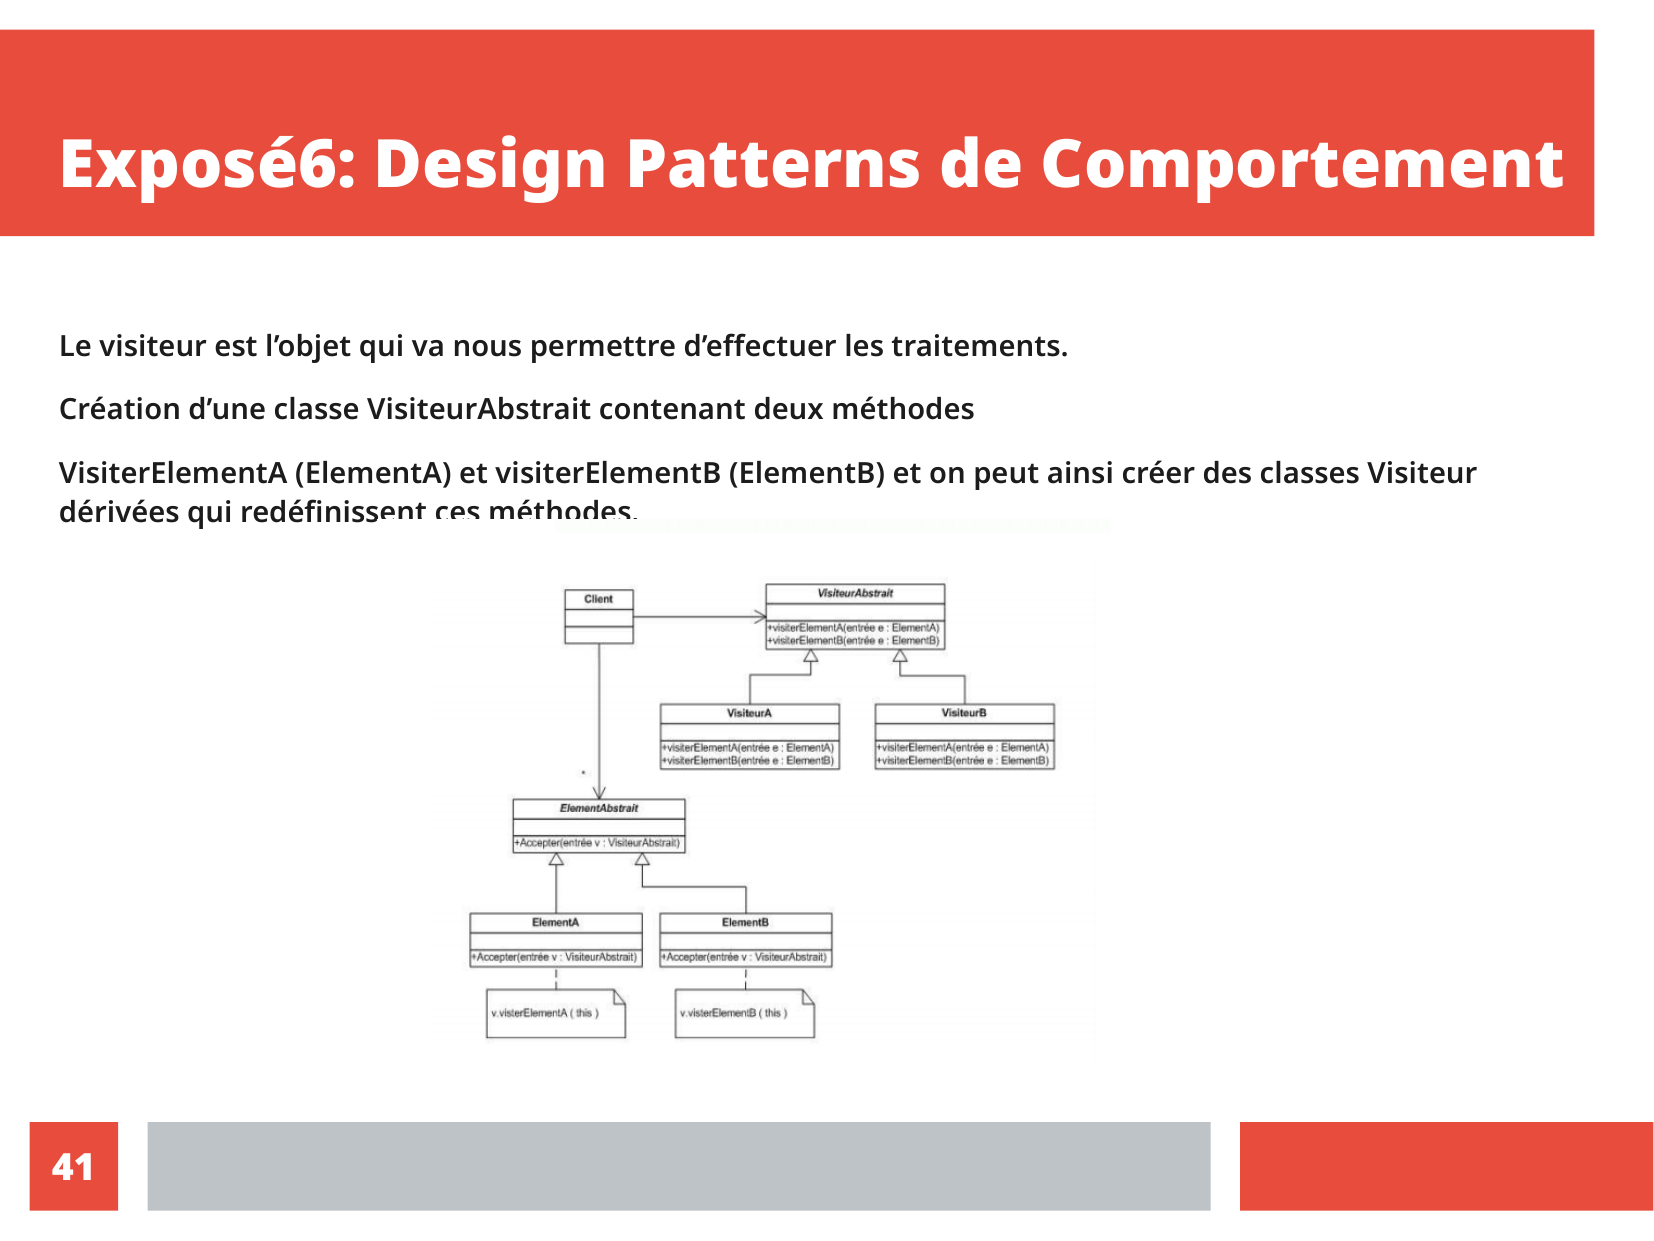

# Exposé6: Design Patterns de Comportement
Le visiteur est l’objet qui va nous permettre d’effectuer les traitements.
Création d’une classe VisiteurAbstrait contenant deux méthodes
VisiterElementA (ElementA) et visiterElementB (ElementB) et on peut ainsi créer des classes Visiteur dérivées qui redéfinissent ces méthodes.
41